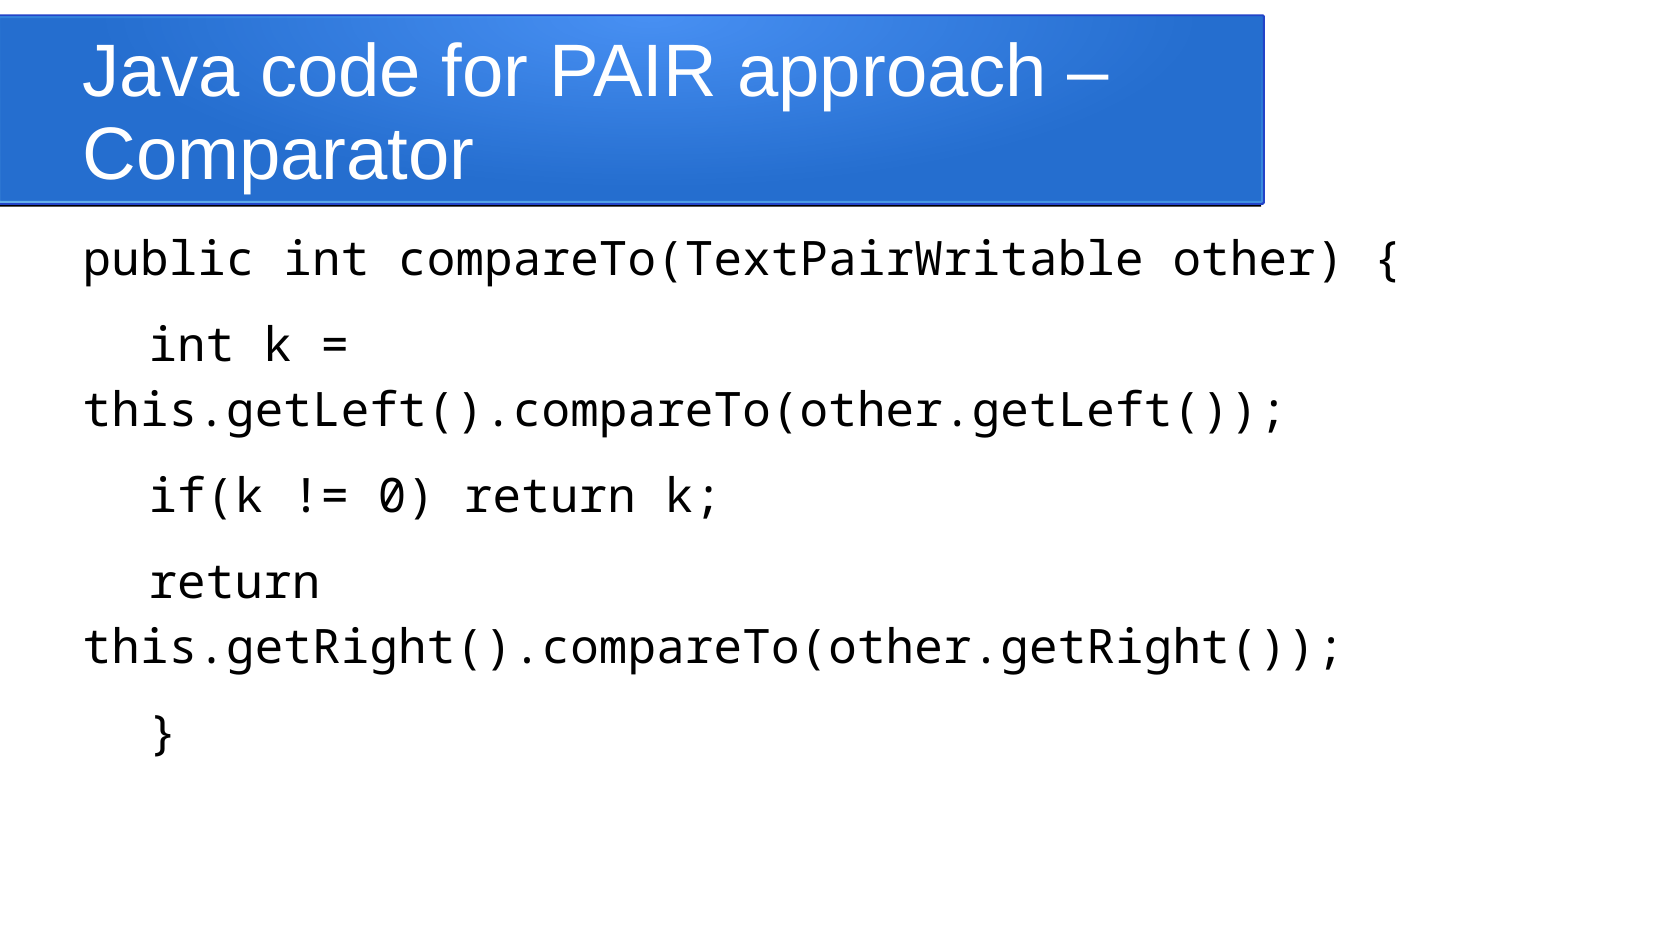

# Java code for PAIR approach – Comparator
public int compareTo(TextPairWritable other) {
		int k = this.getLeft().compareTo(other.getLeft());
		if(k != 0) return k;
		return this.getRight().compareTo(other.getRight());
	}